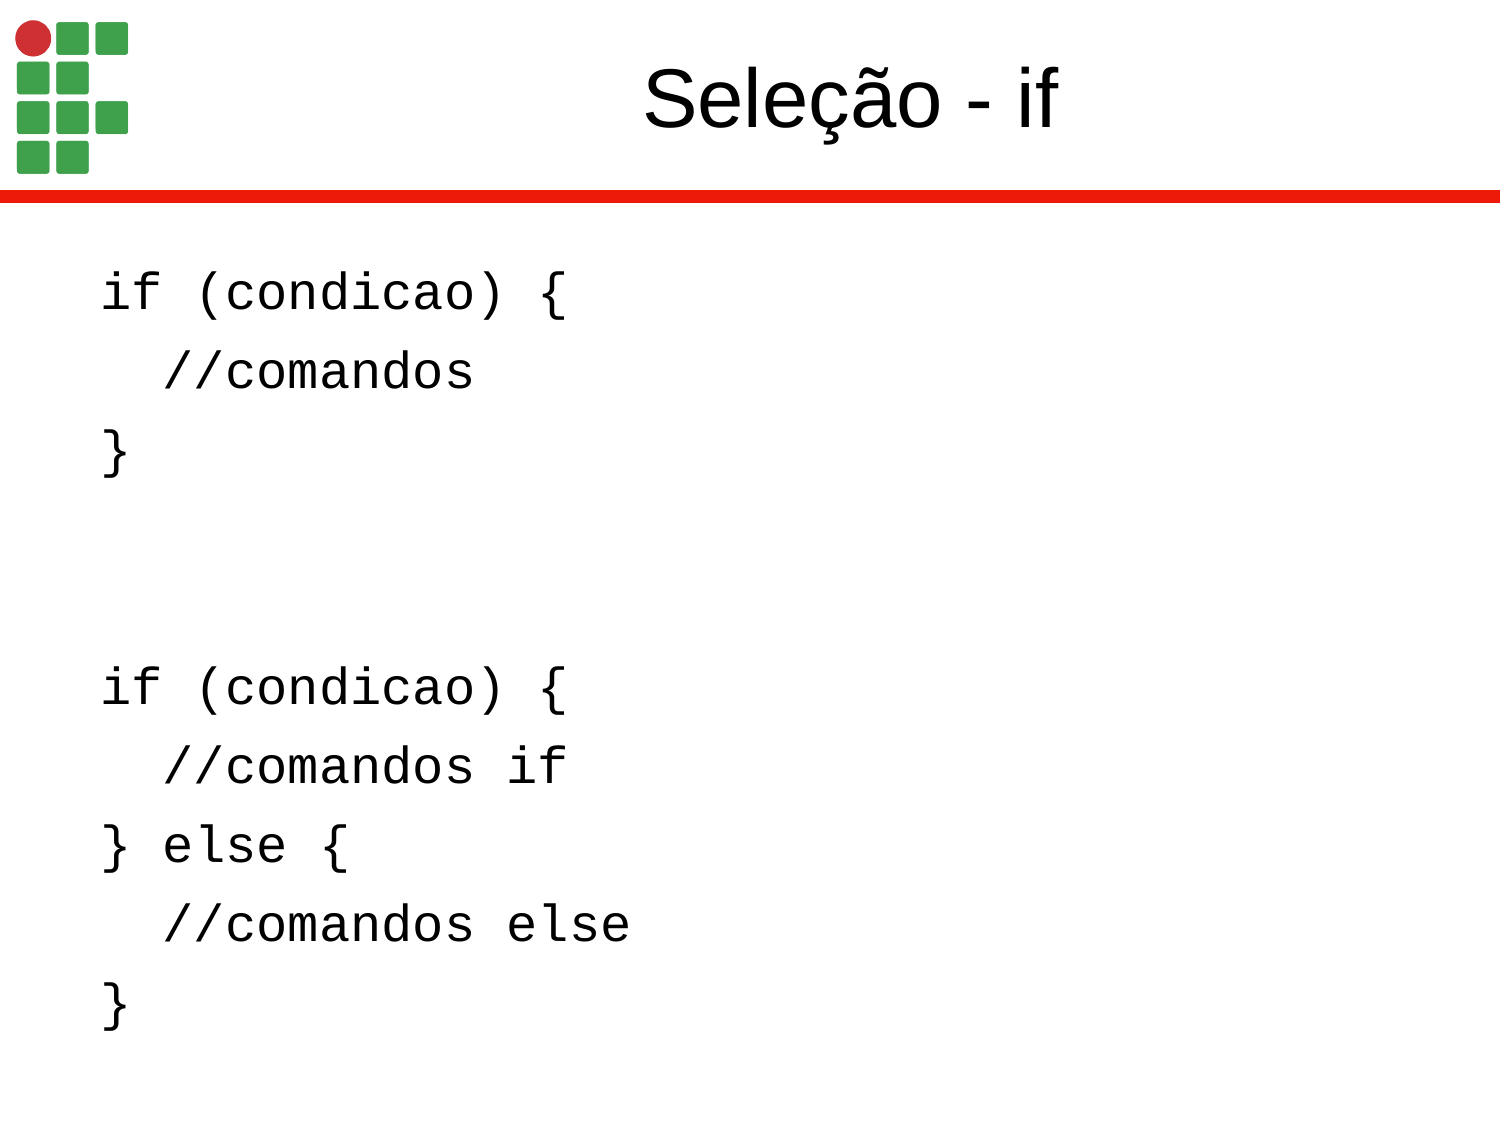

# Seleção - if
if (condicao) {
 //comandos
}
if (condicao) {
 //comandos if
} else {
 //comandos else
}